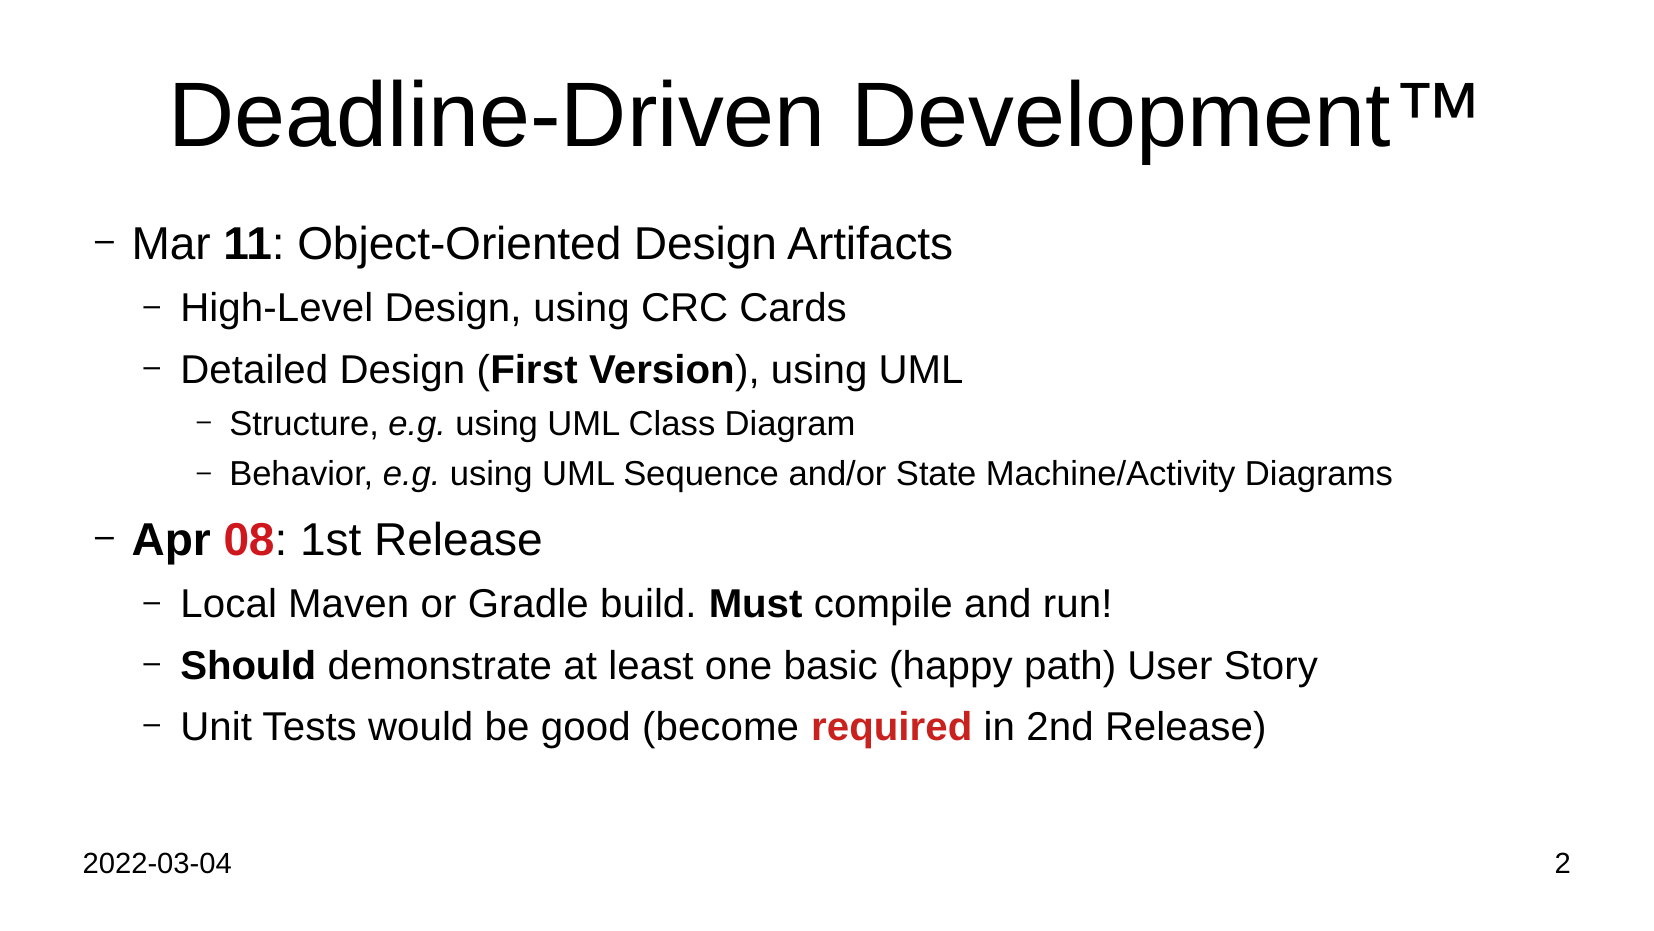

# Deadline-Driven Development™
Mar 11: Object-Oriented Design Artifacts
High-Level Design, using CRC Cards
Detailed Design (First Version), using UML
Structure, e.g. using UML Class Diagram
Behavior, e.g. using UML Sequence and/or State Machine/Activity Diagrams
Apr 08: 1st Release
Local Maven or Gradle build. Must compile and run!
Should demonstrate at least one basic (happy path) User Story
Unit Tests would be good (become required in 2nd Release)
2022-03-04
2